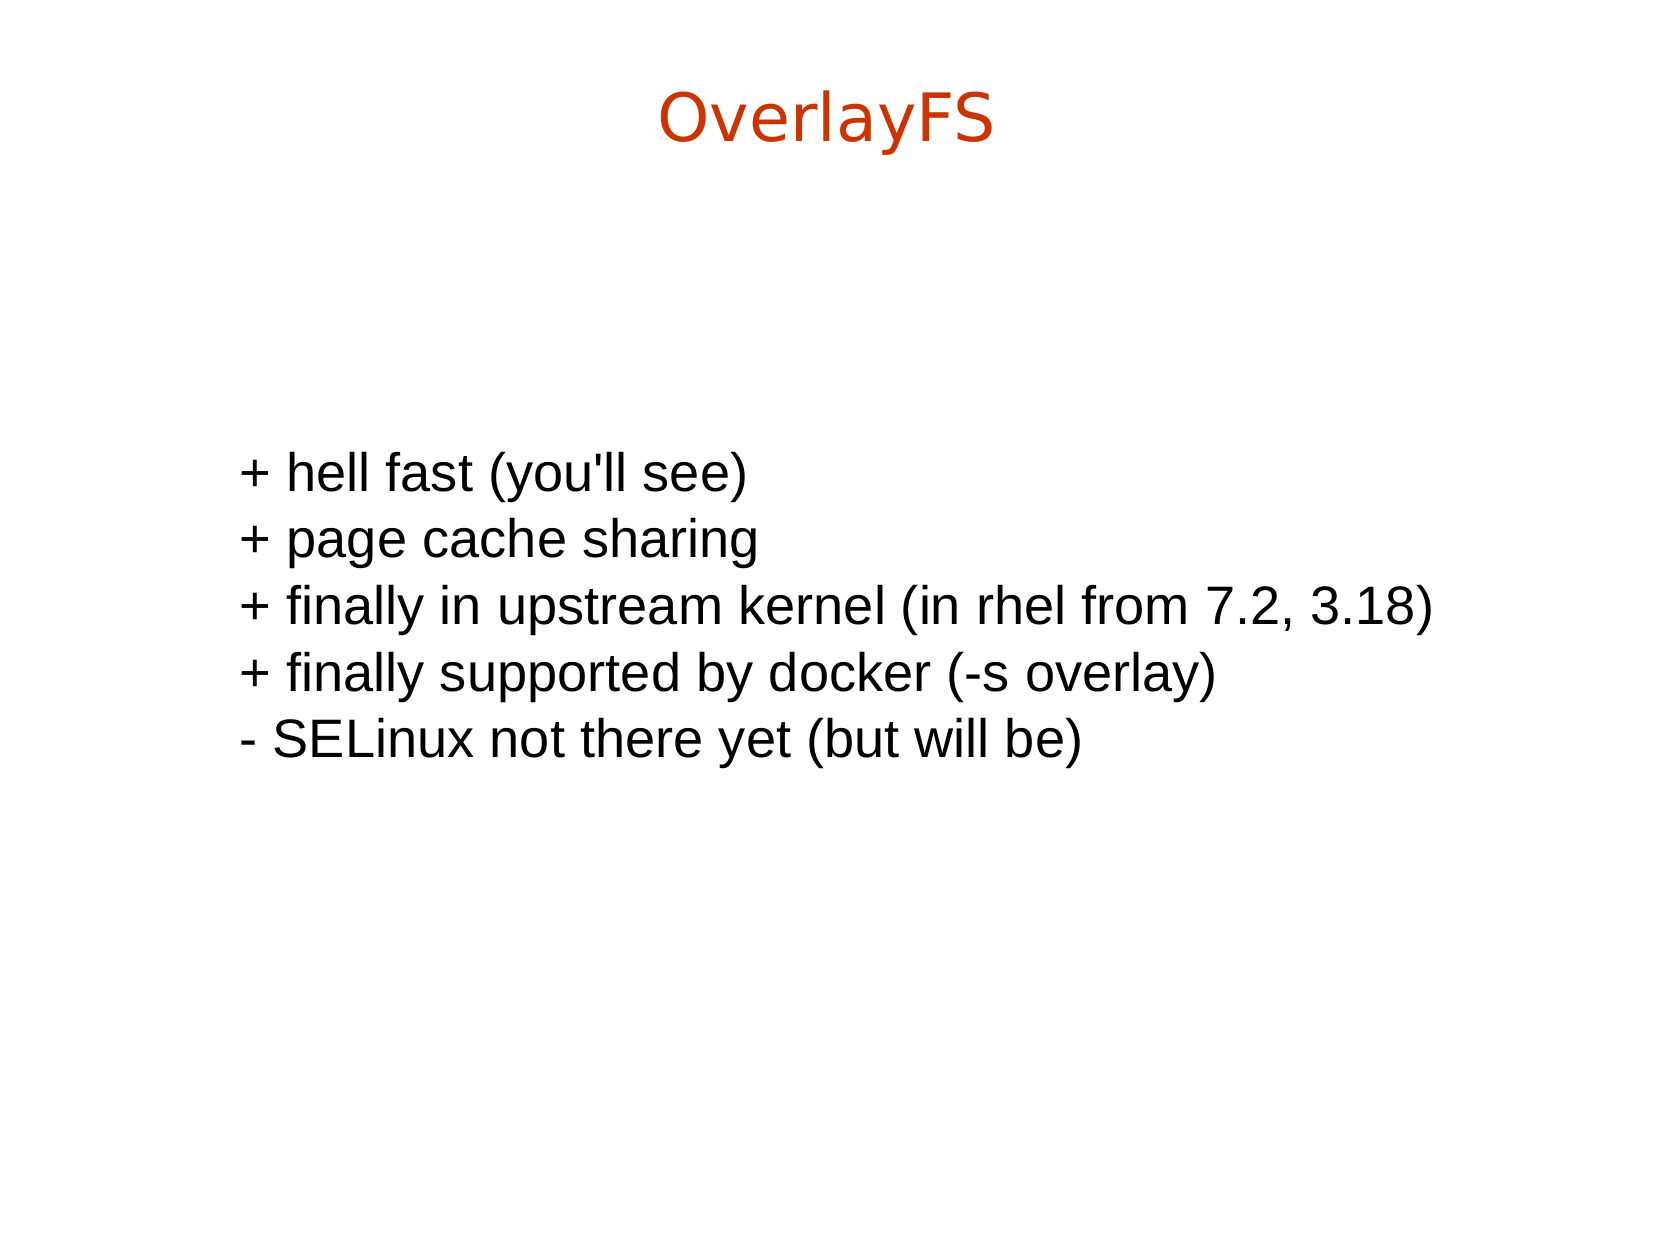

OverlayFS
+ hell fast (you'll see)
+ page cache sharing
+ finally in upstream kernel (in rhel from 7.2, 3.18)
+ finally supported by docker (-s overlay)
- SELinux not there yet (but will be)